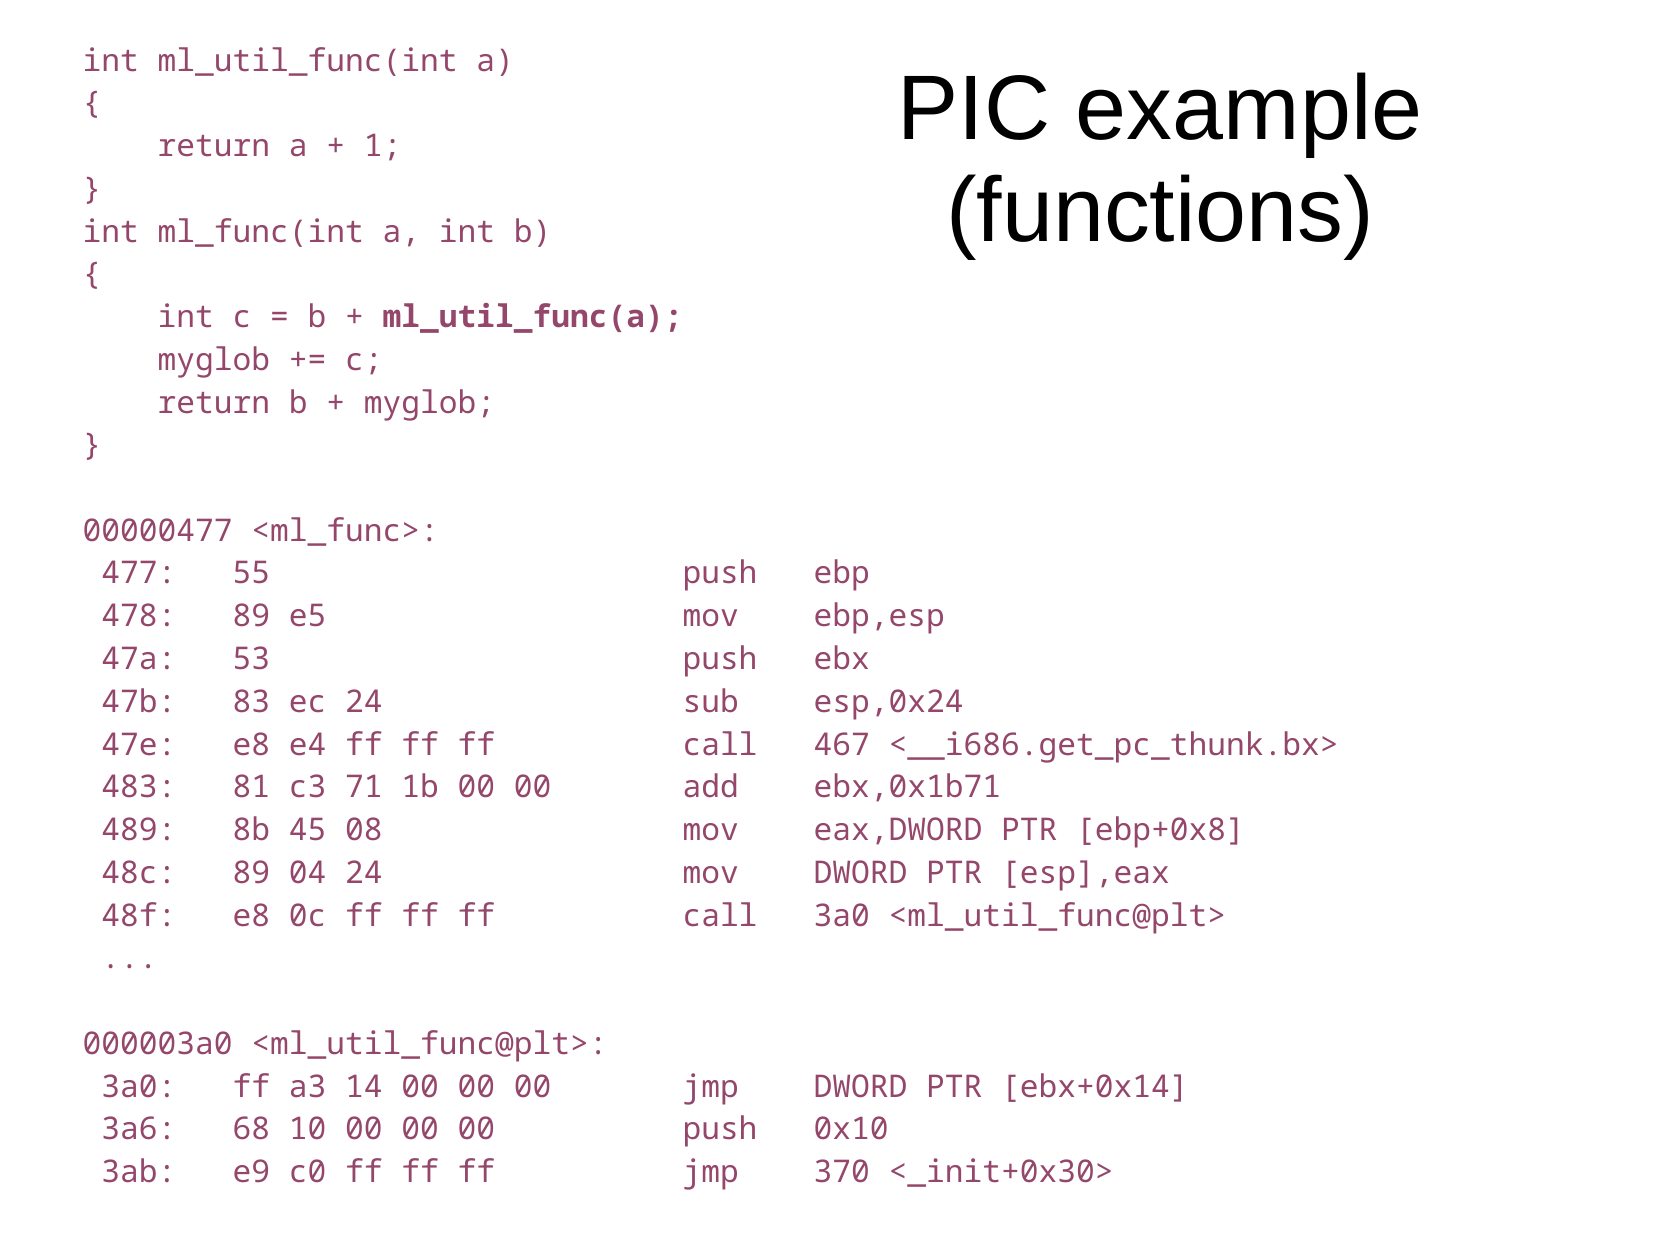

int ml_util_func(int a)
{
 return a + 1;
}
int ml_func(int a, int b)
{
 int c = b + ml_util_func(a);
 myglob += c;
 return b + myglob;
}
00000477 <ml_func>:
 477: 55 push ebp
 478: 89 e5 mov ebp,esp
 47a: 53 push ebx
 47b: 83 ec 24 sub esp,0x24
 47e: e8 e4 ff ff ff call 467 <__i686.get_pc_thunk.bx>
 483: 81 c3 71 1b 00 00 add ebx,0x1b71
 489: 8b 45 08 mov eax,DWORD PTR [ebp+0x8]
 48c: 89 04 24 mov DWORD PTR [esp],eax
 48f: e8 0c ff ff ff call 3a0 <ml_util_func@plt>
 ...
000003a0 <ml_util_func@plt>:
 3a0: ff a3 14 00 00 00 jmp DWORD PTR [ebx+0x14]
 3a6: 68 10 00 00 00 push 0x10
 3ab: e9 c0 ff ff ff jmp 370 <_init+0x30>
# PIC example (functions)